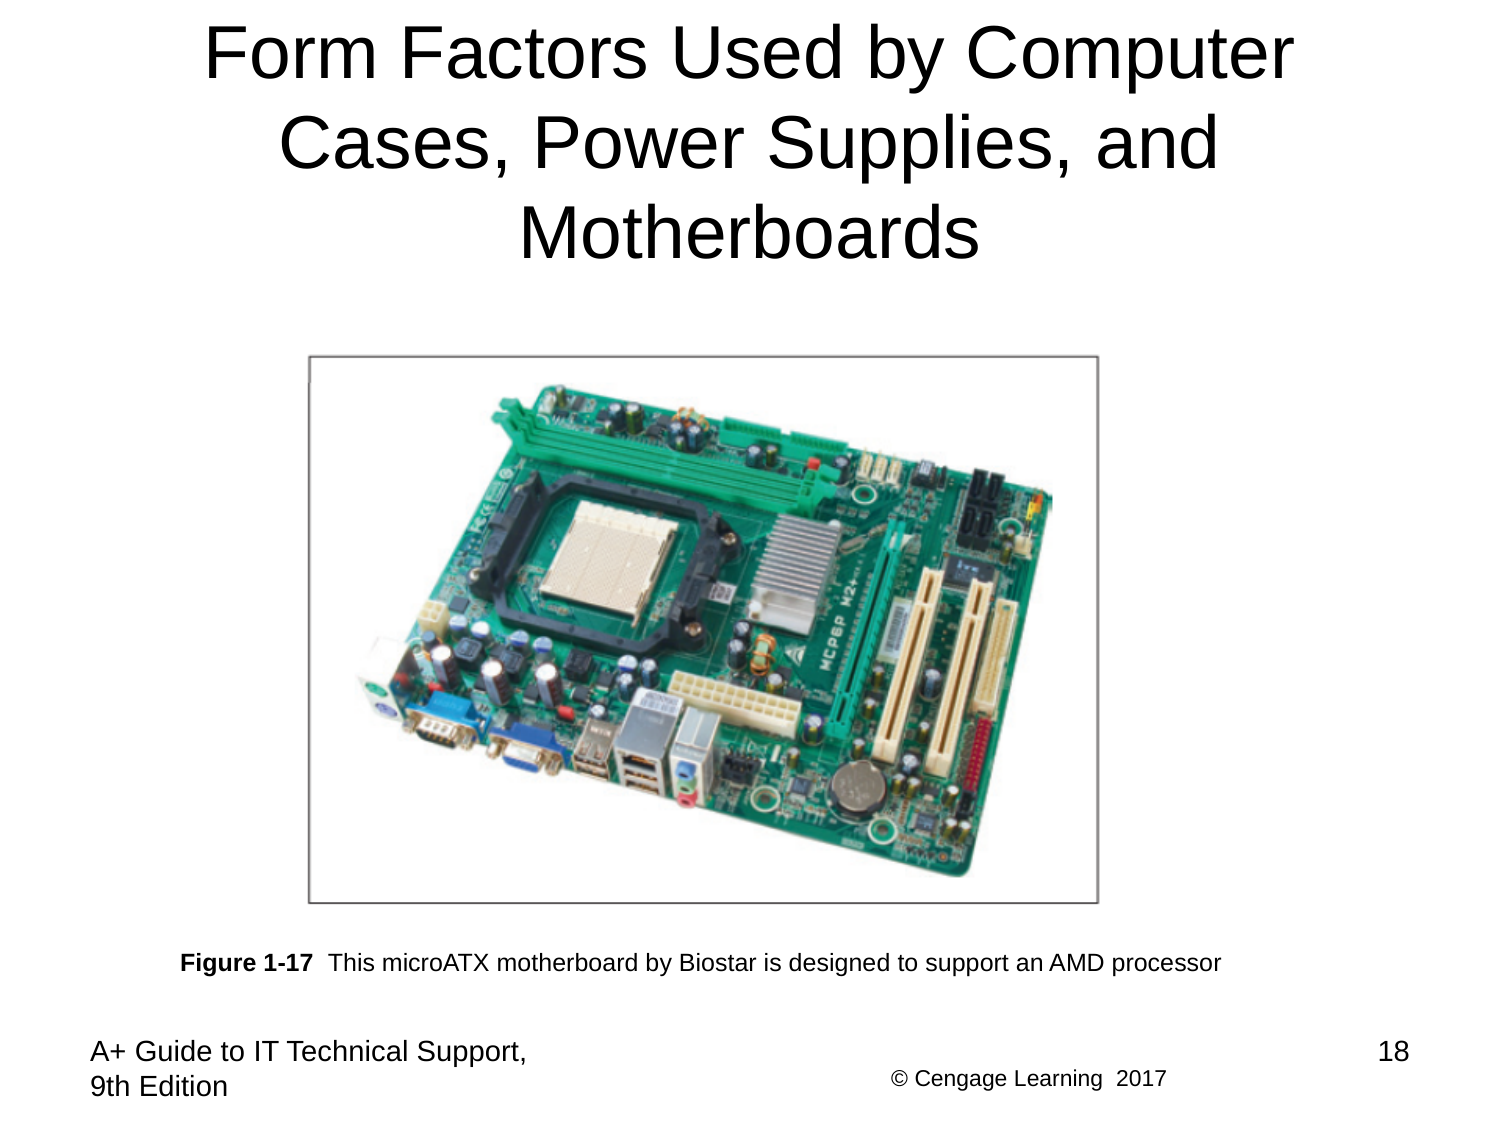

# Form Factors Used by Computer Cases, Power Supplies, and Motherboards
Figure 1-17 This microATX motherboard by Biostar is designed to support an AMD processor
A+ Guide to IT Technical Support, 9th Edition